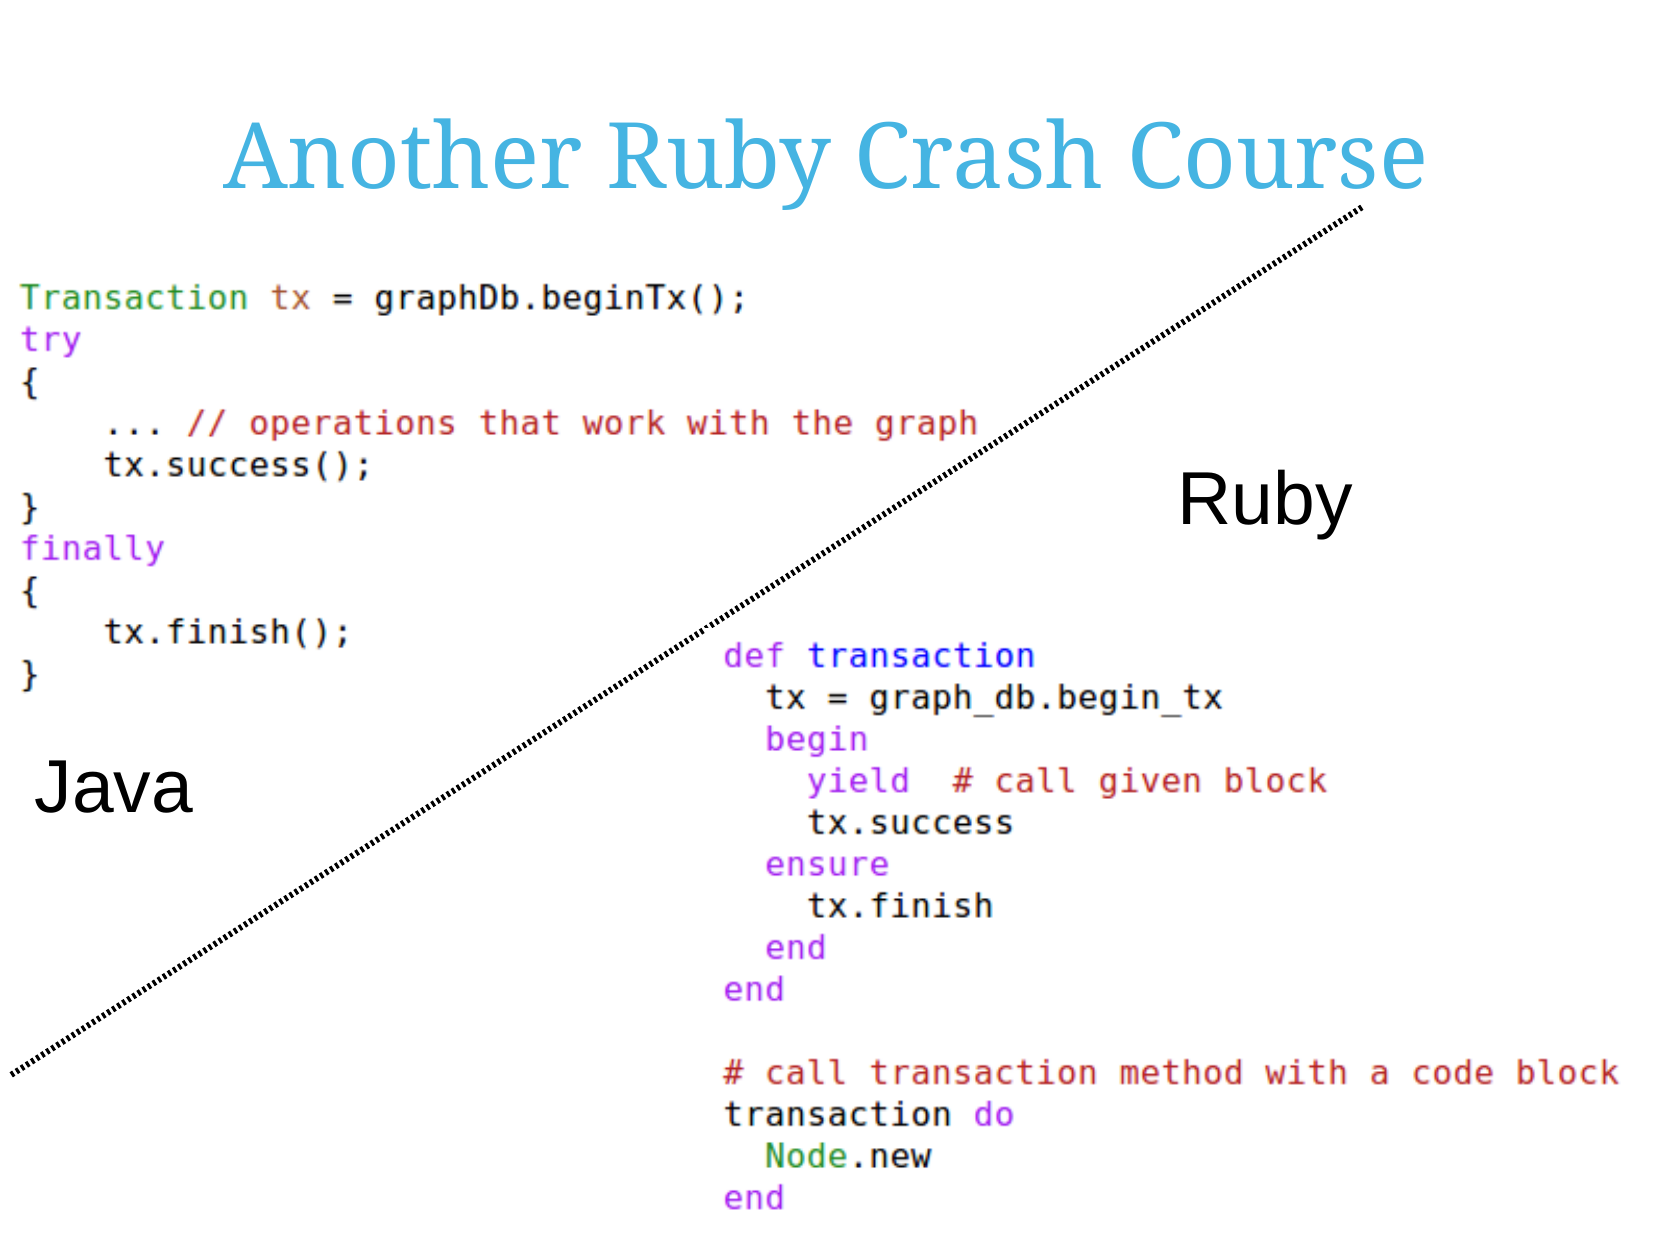

# Another Ruby Crash Course
Ruby
Java